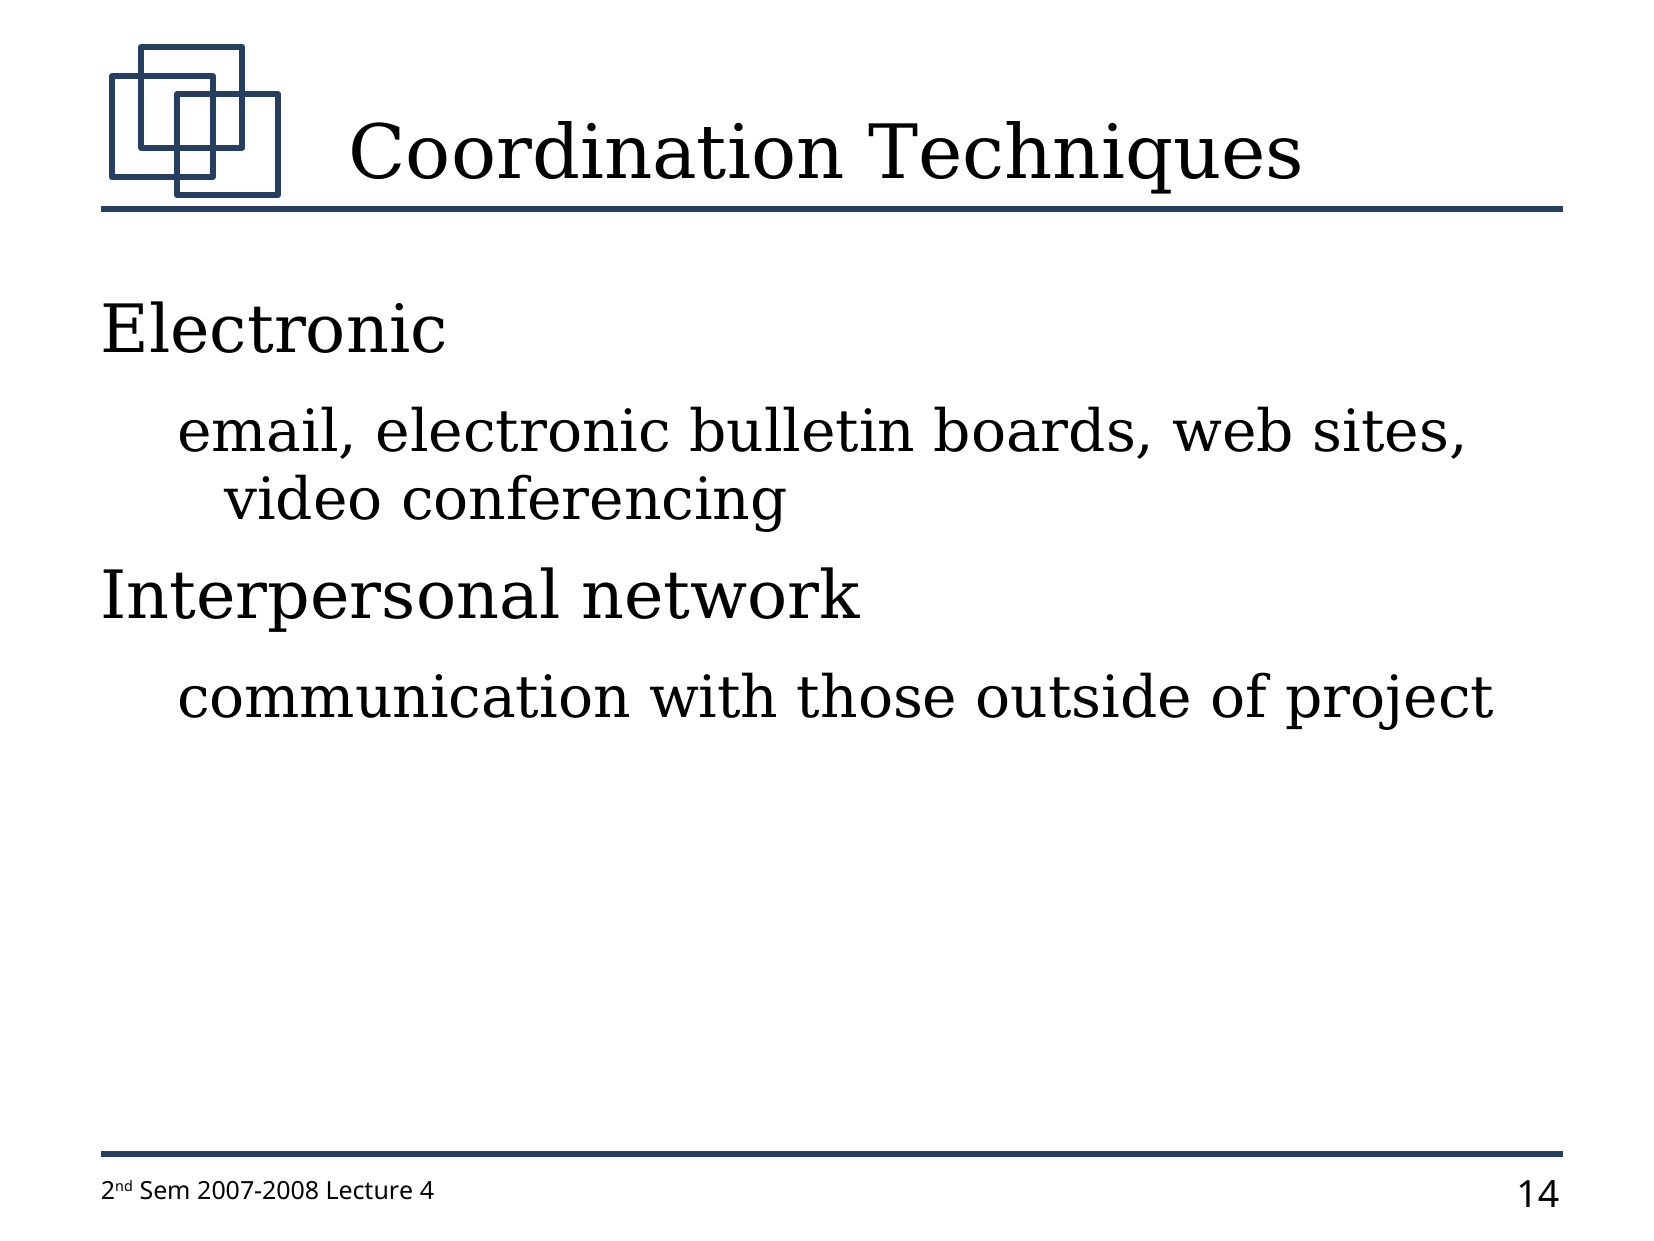

# Coordination Techniques
Electronic
email, electronic bulletin boards, web sites, video conferencing
Interpersonal network
communication with those outside of project